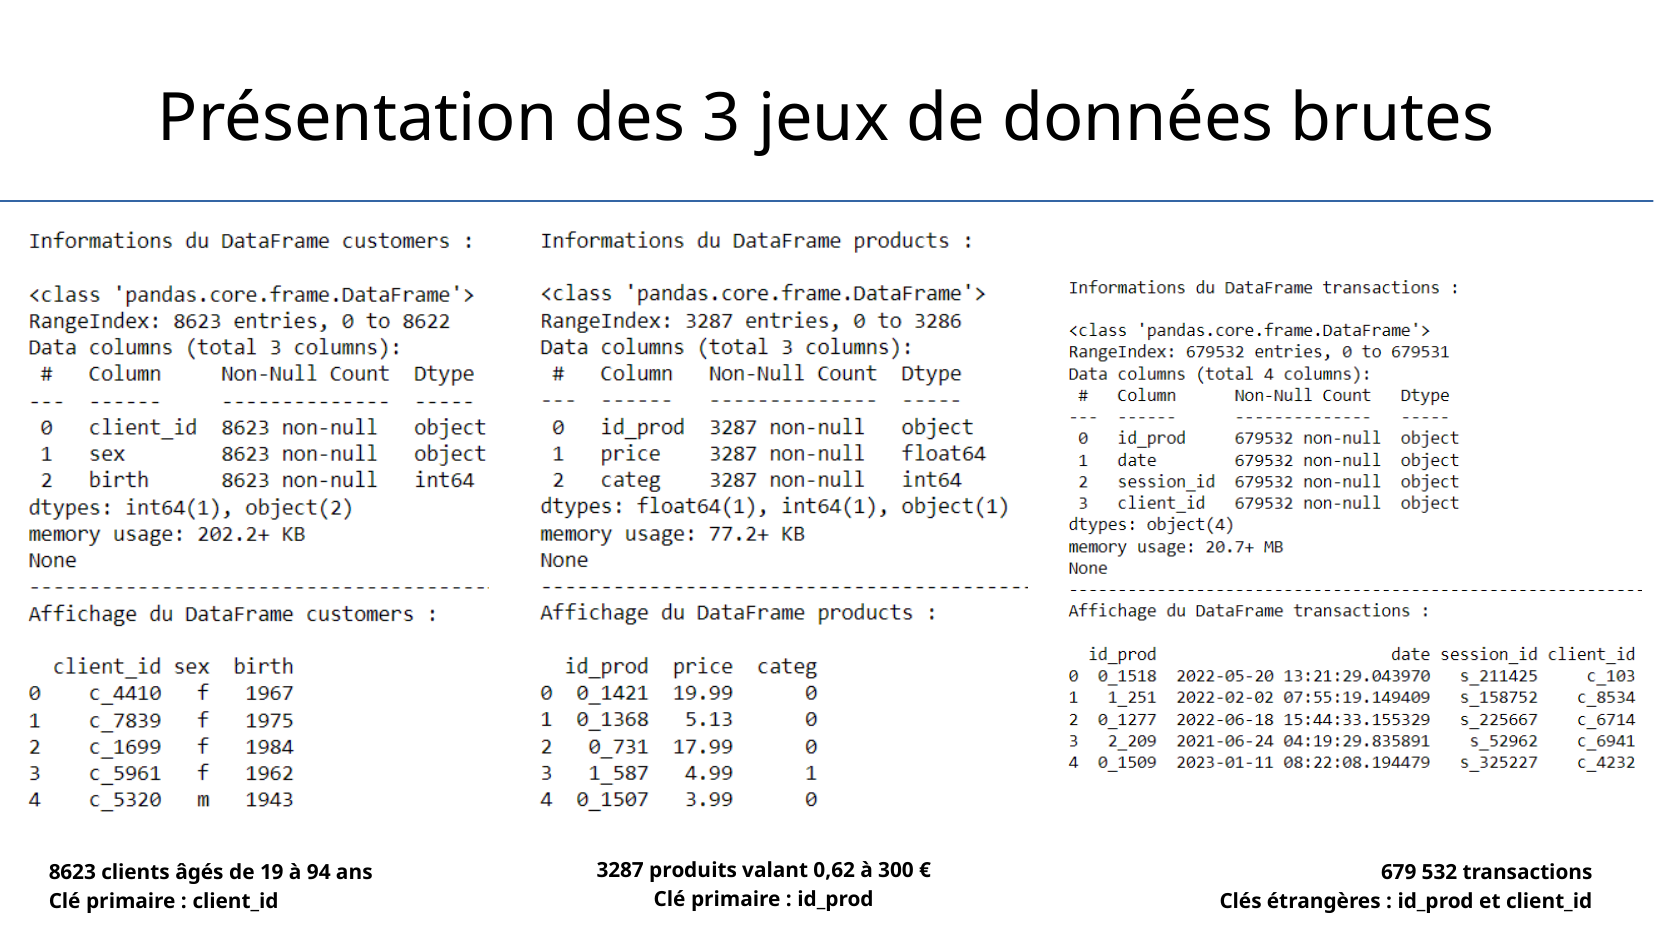

# Présentation des 3 jeux de données brutes
3287 produits valant 0,62 à 300 €
Clé primaire : id_prod
8623 clients âgés de 19 à 94 ans
Clé primaire : client_id
679 532 transactions
Clés étrangères : id_prod et client_id